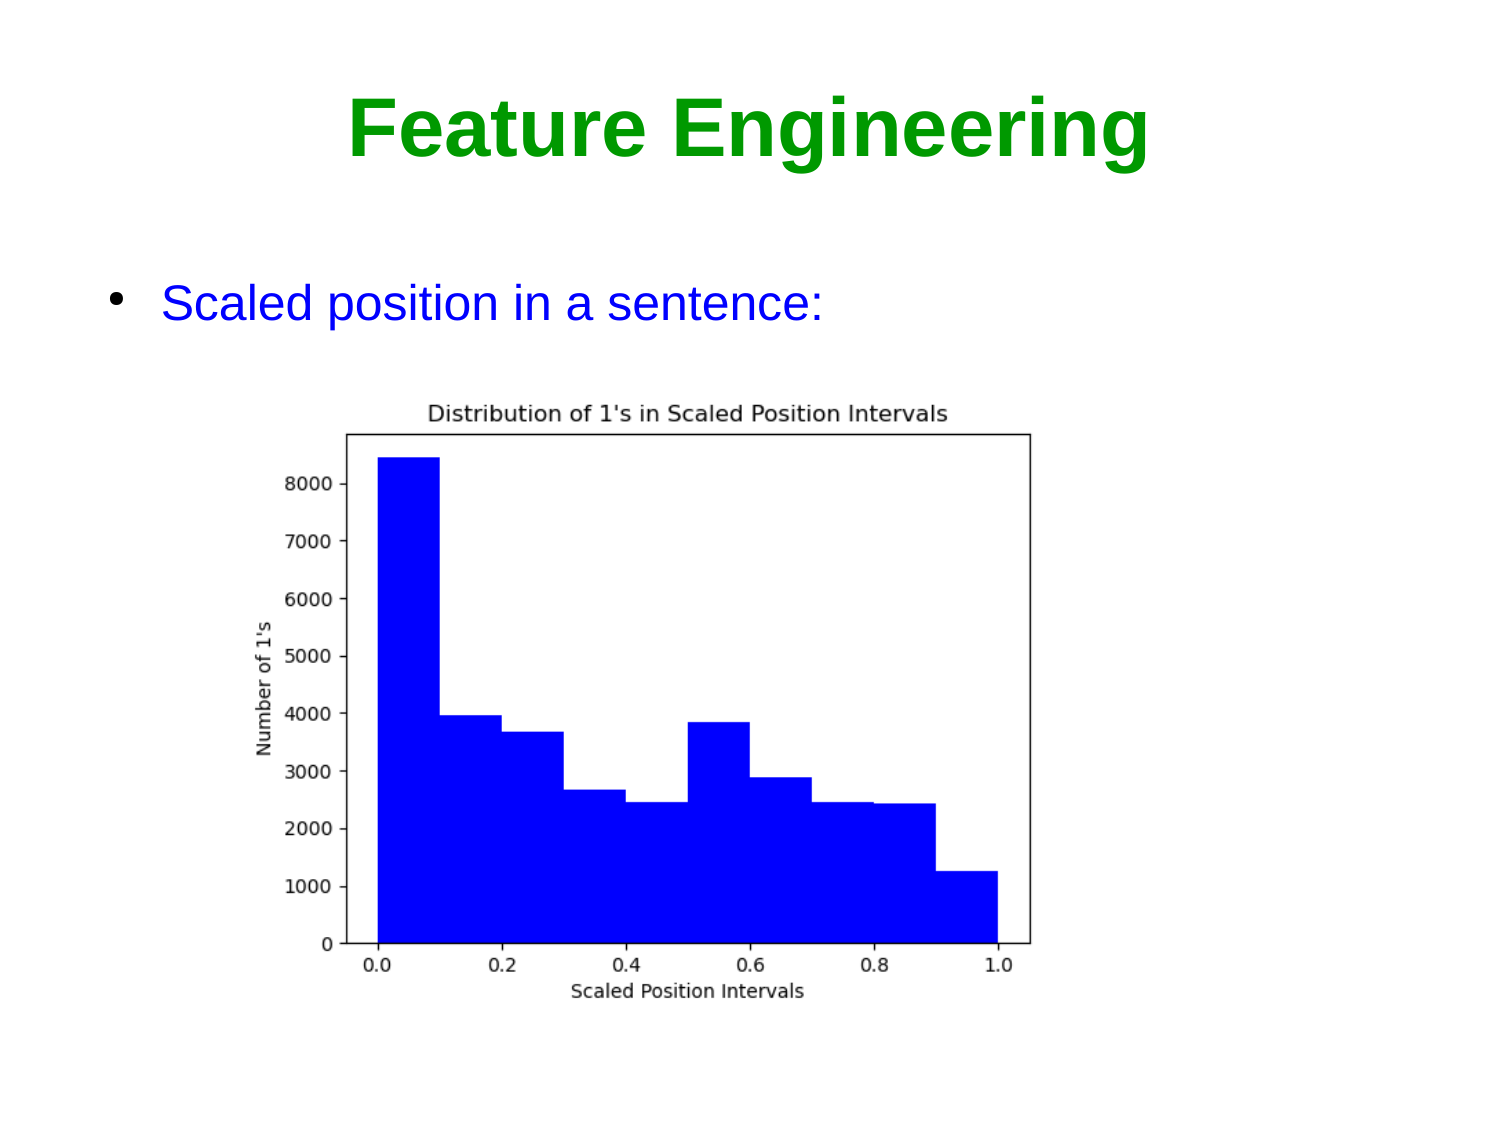

# Feature Engineering
Scaled position in a sentence: